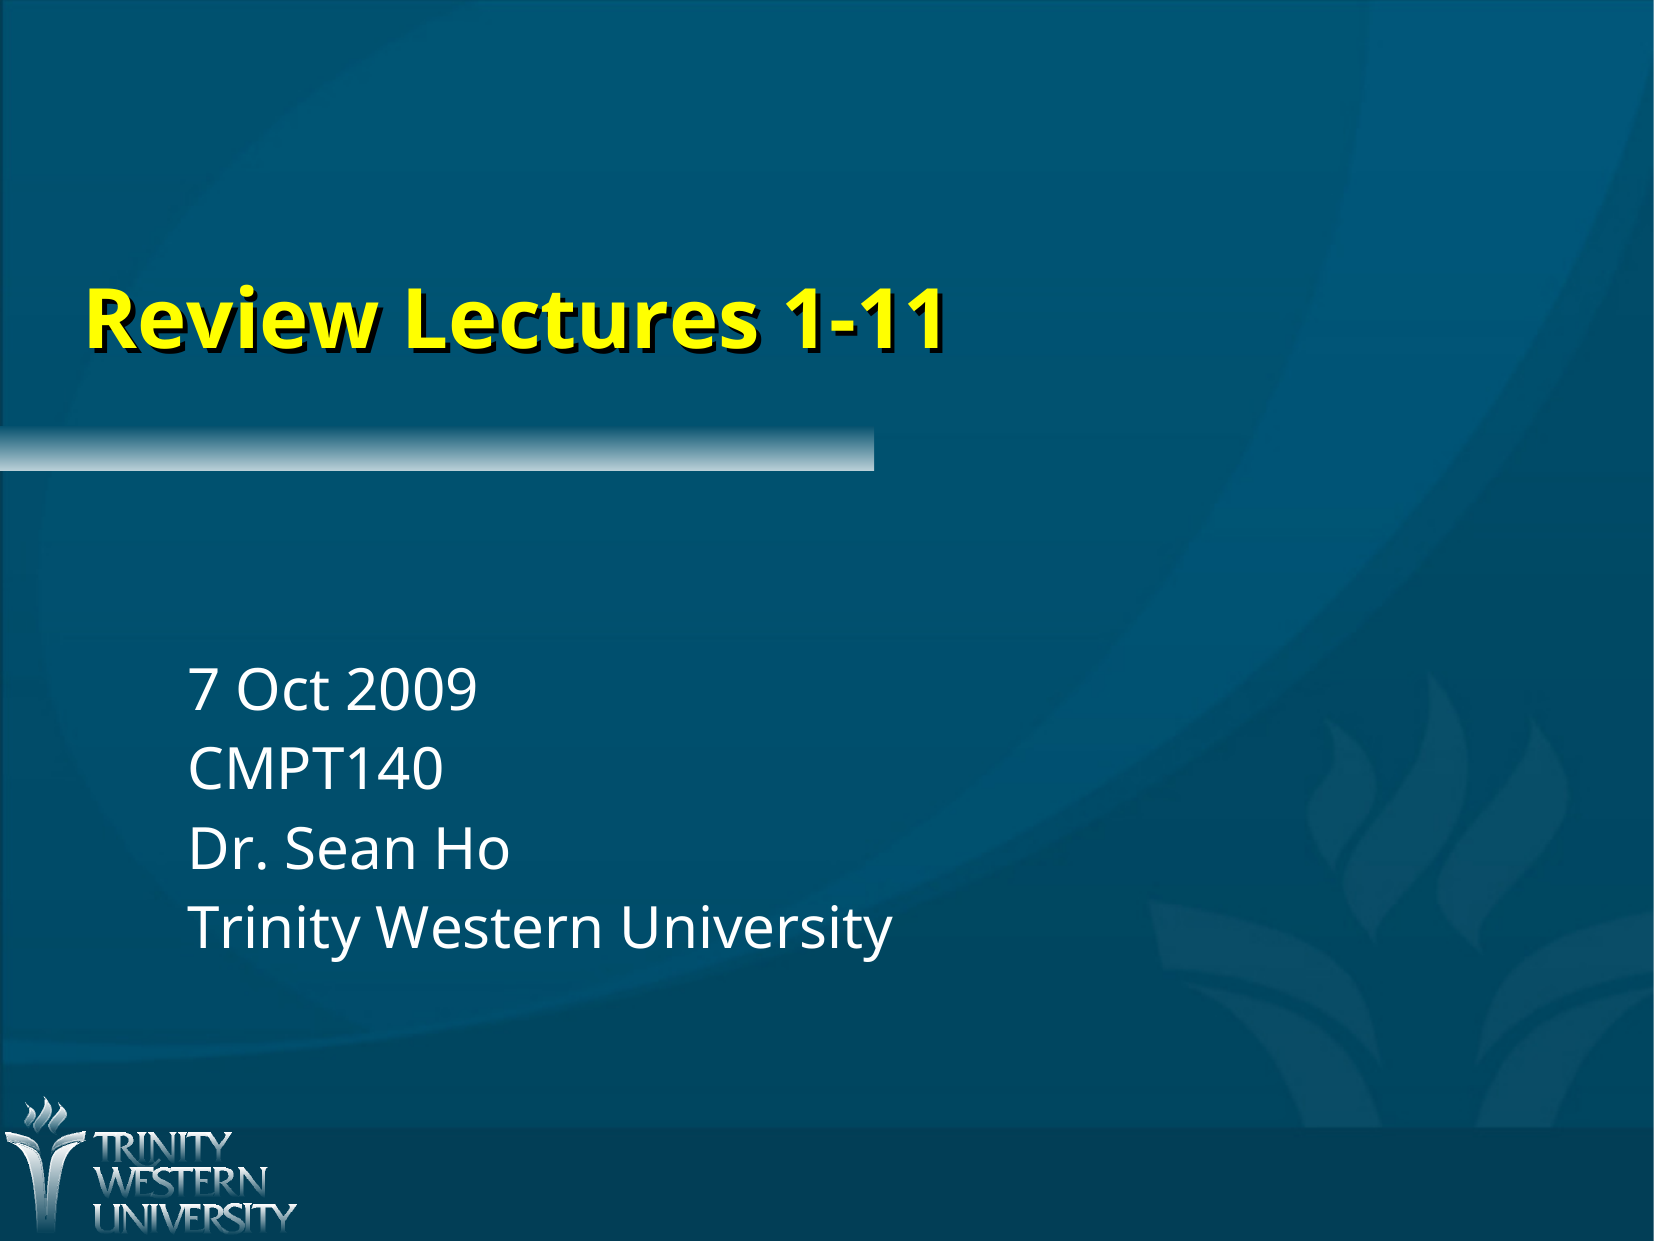

# Review Lectures 1-11
7 Oct 2009
CMPT140
Dr. Sean Ho
Trinity Western University